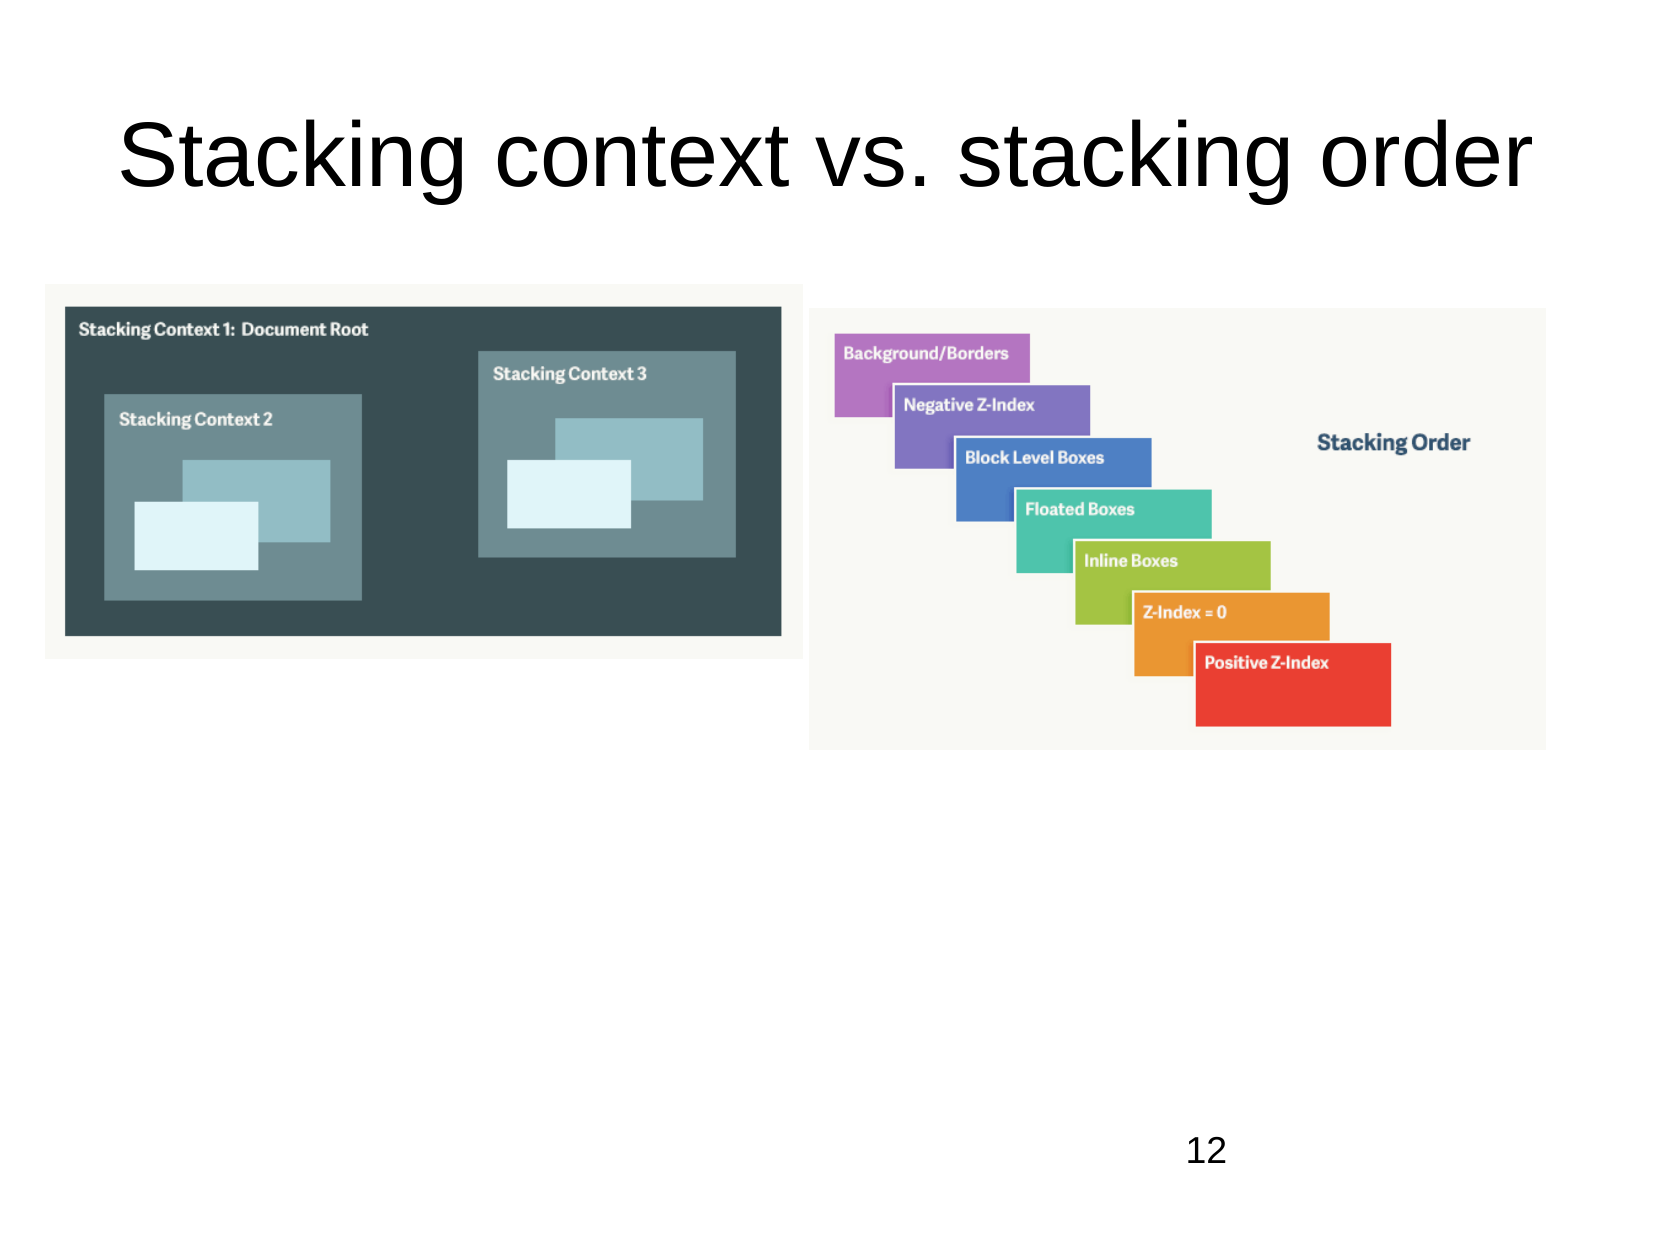

# Stacking context vs. stacking order
12